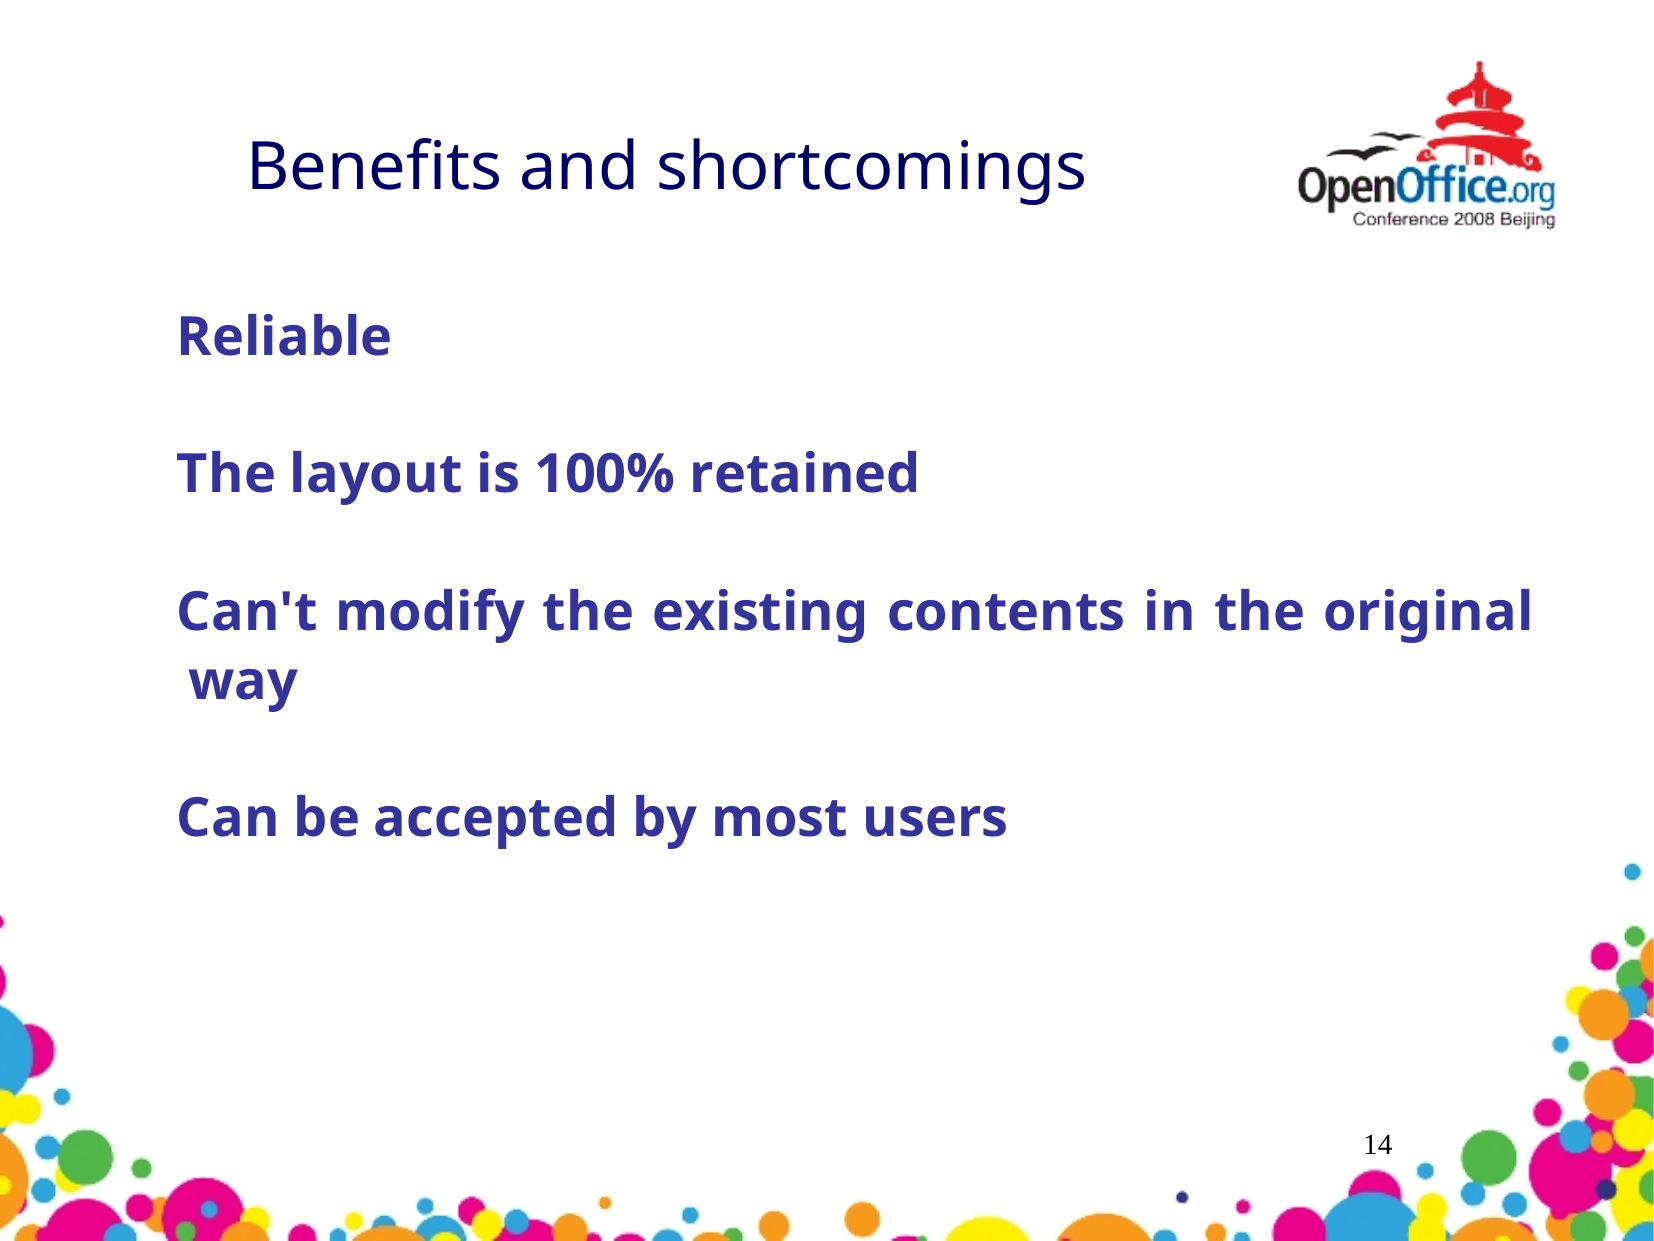

# Benefits and shortcomings
Reliable
The layout is 100% retained
Can't modify the existing contents in the original way
Can be accepted by most users
14